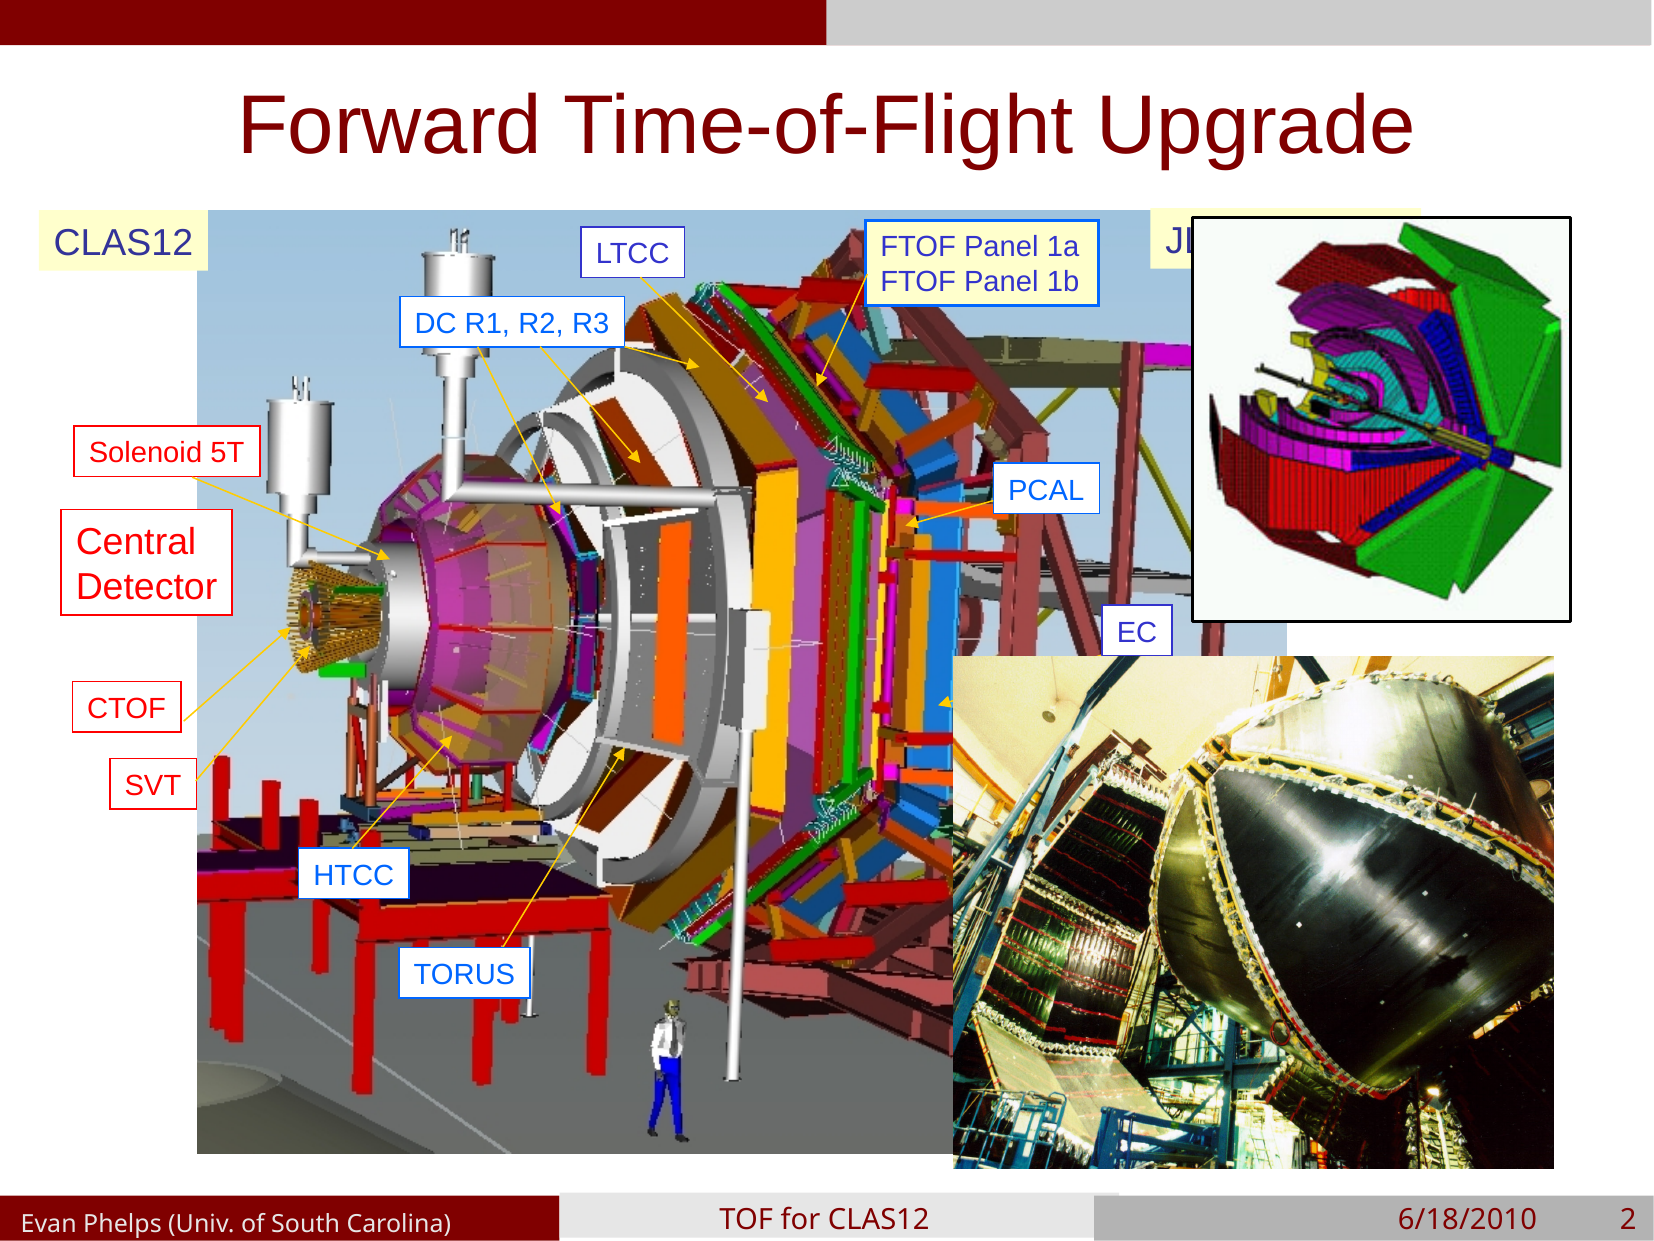

# Forward Time-of-Flight Upgrade
JLab Designer
CLAS12
FTOF Panel 1a
FTOF Panel 1b
LTCC
DC R1, R2, R3
Solenoid 5T
PCAL
Central
Detector
EC
CTOF
SVT
HTCC
Forward
Detector
TORUS
TOF for CLAS12
2